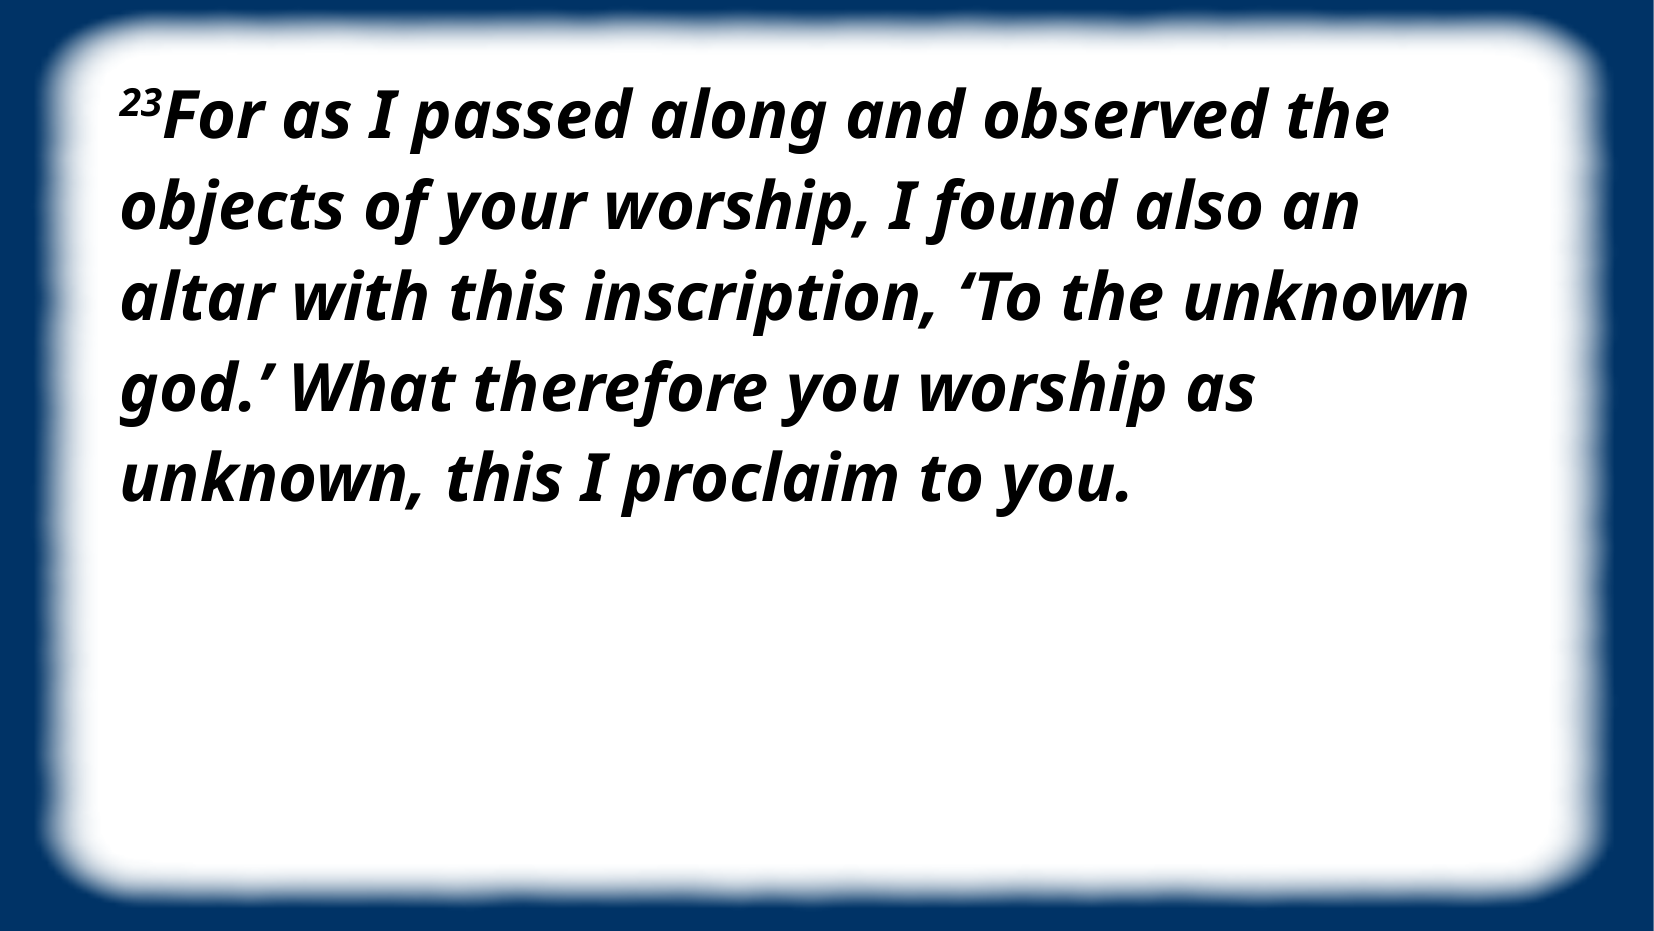

23For as I passed along and observed the objects of your worship, I found also an altar with this inscription, ‘To the unknown god.’ What therefore you worship as unknown, this I proclaim to you.